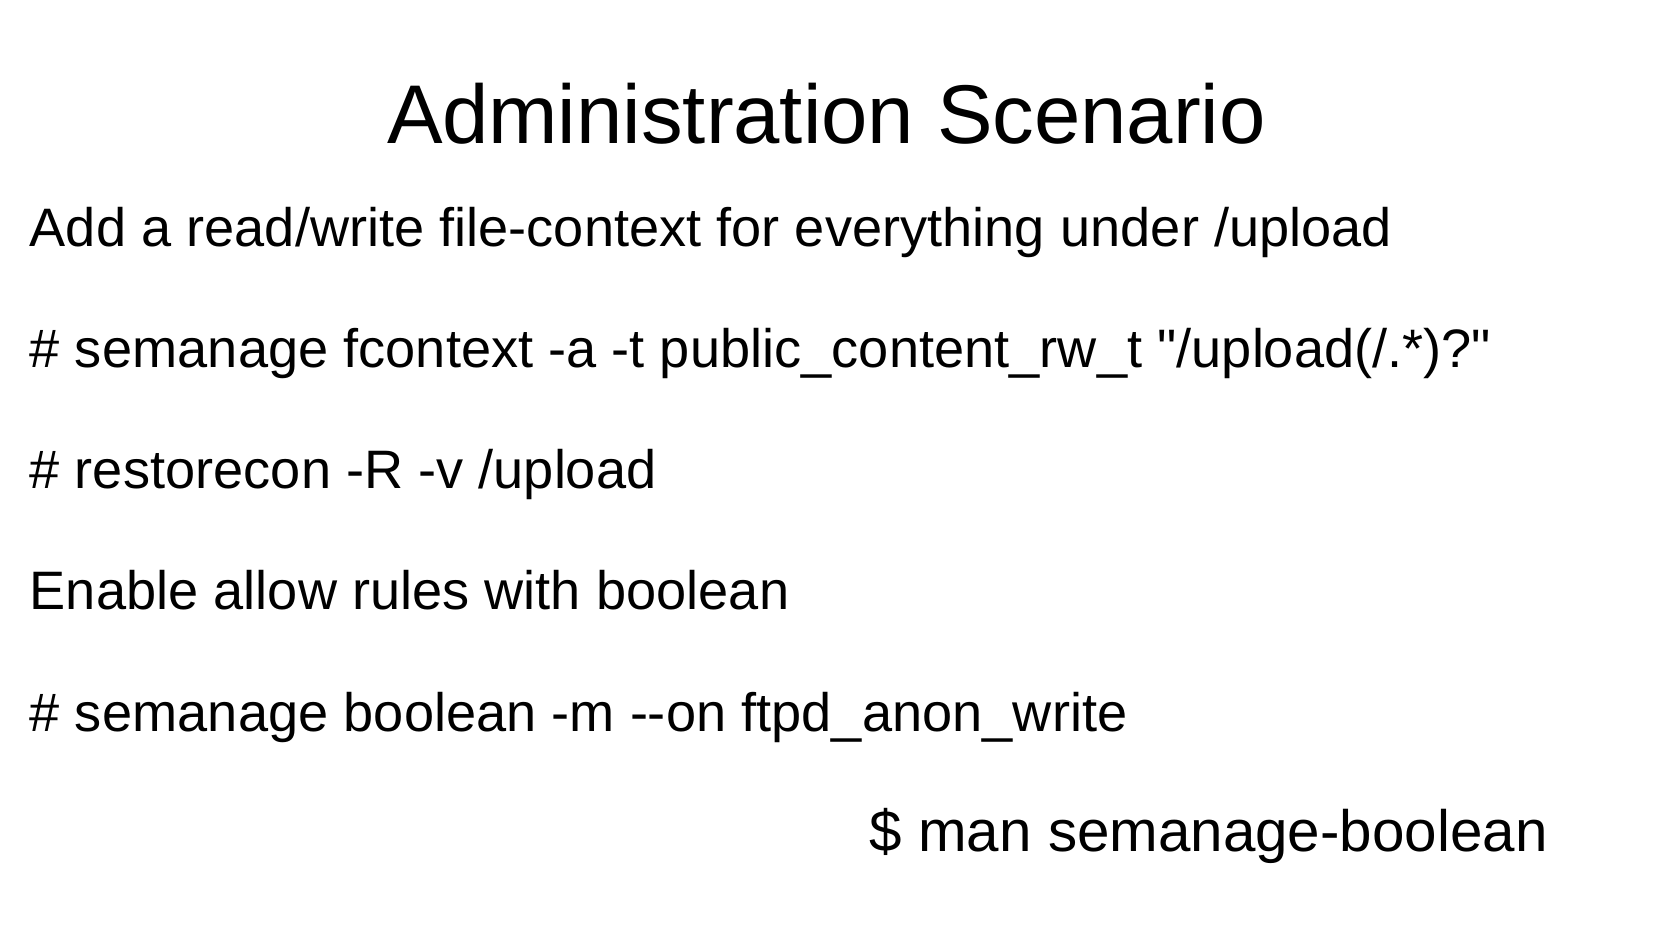

# Administration Scenario
Add a read/write file-context for everything under /upload
# semanage fcontext -a -t public_content_rw_t "/upload(/.*)?"
# restorecon -R -v /upload
Enable allow rules with boolean
# semanage boolean -m --on ftpd_anon_write
$ man semanage-boolean